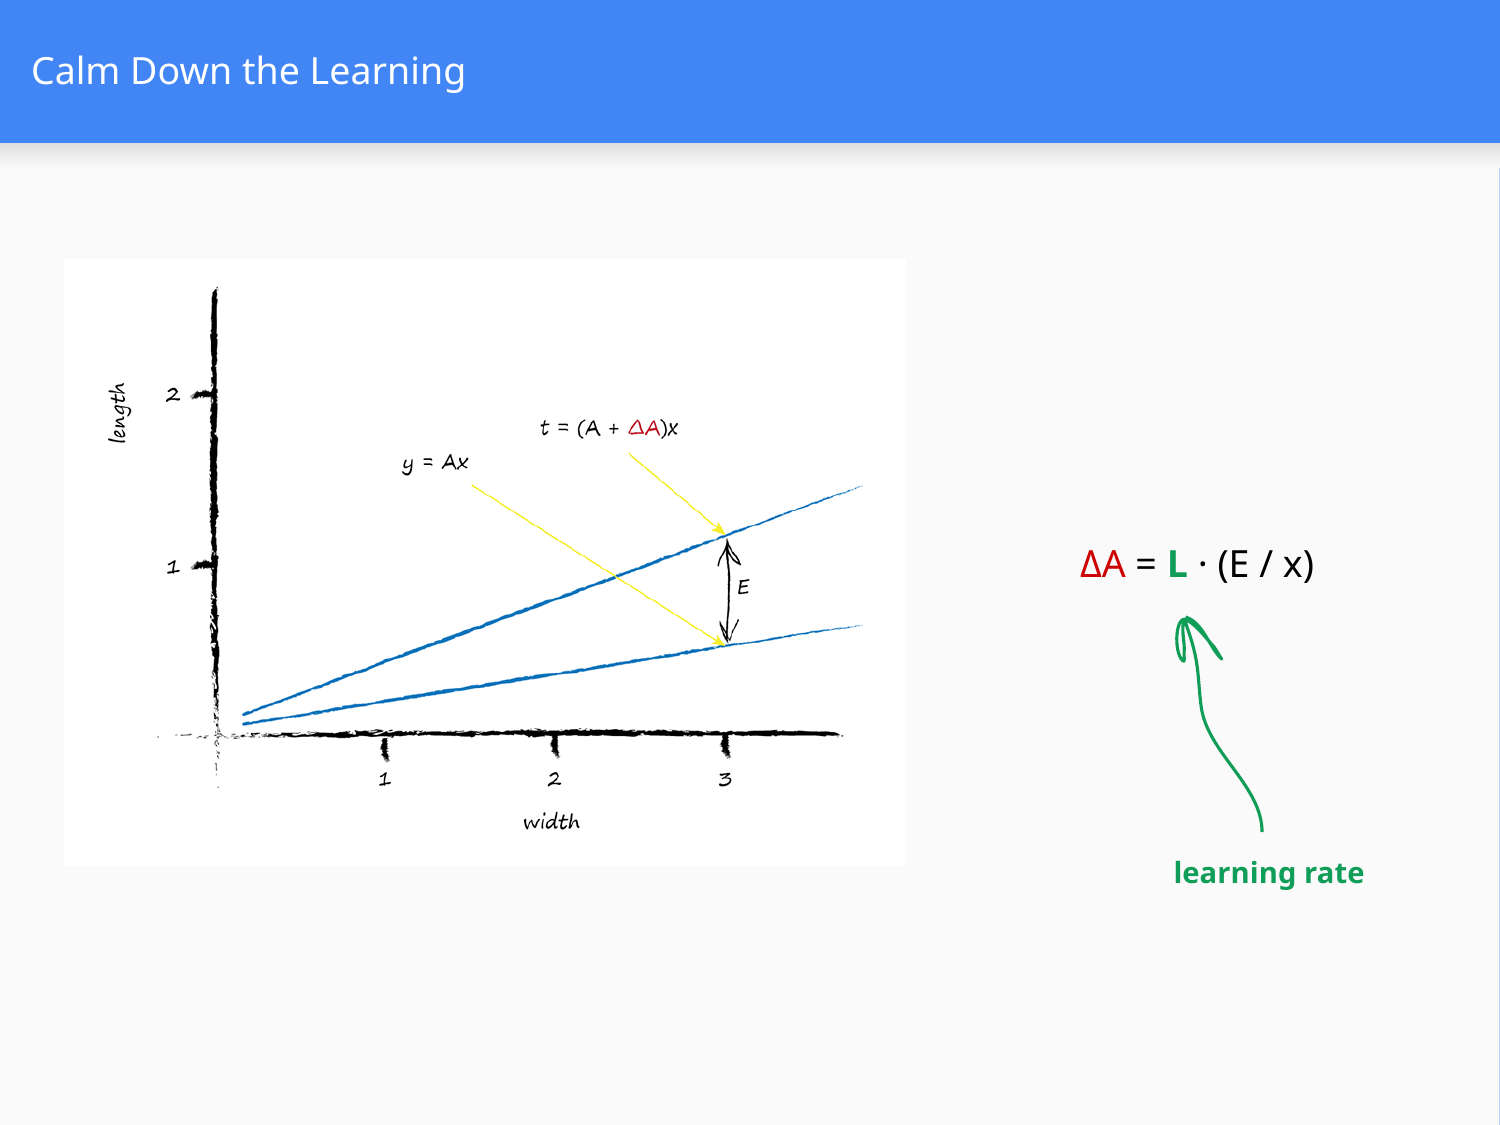

# Calm Down the Learning
ΔA = L · (E / x)
learning rate